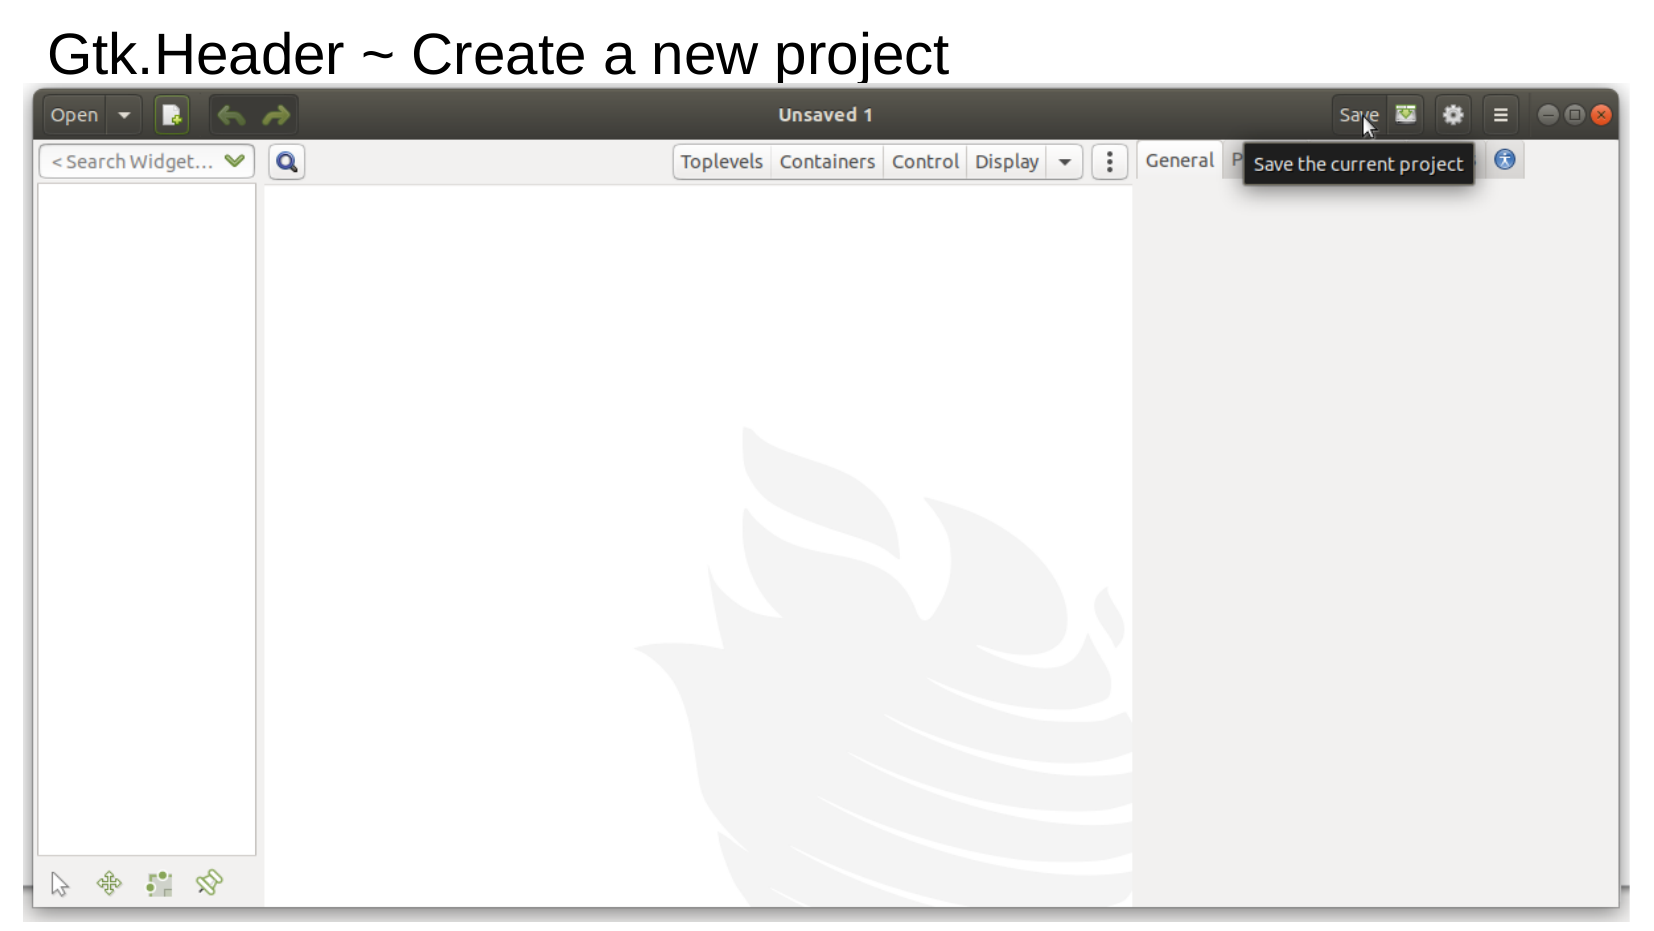

# Gtk.Header ~ Create a new project